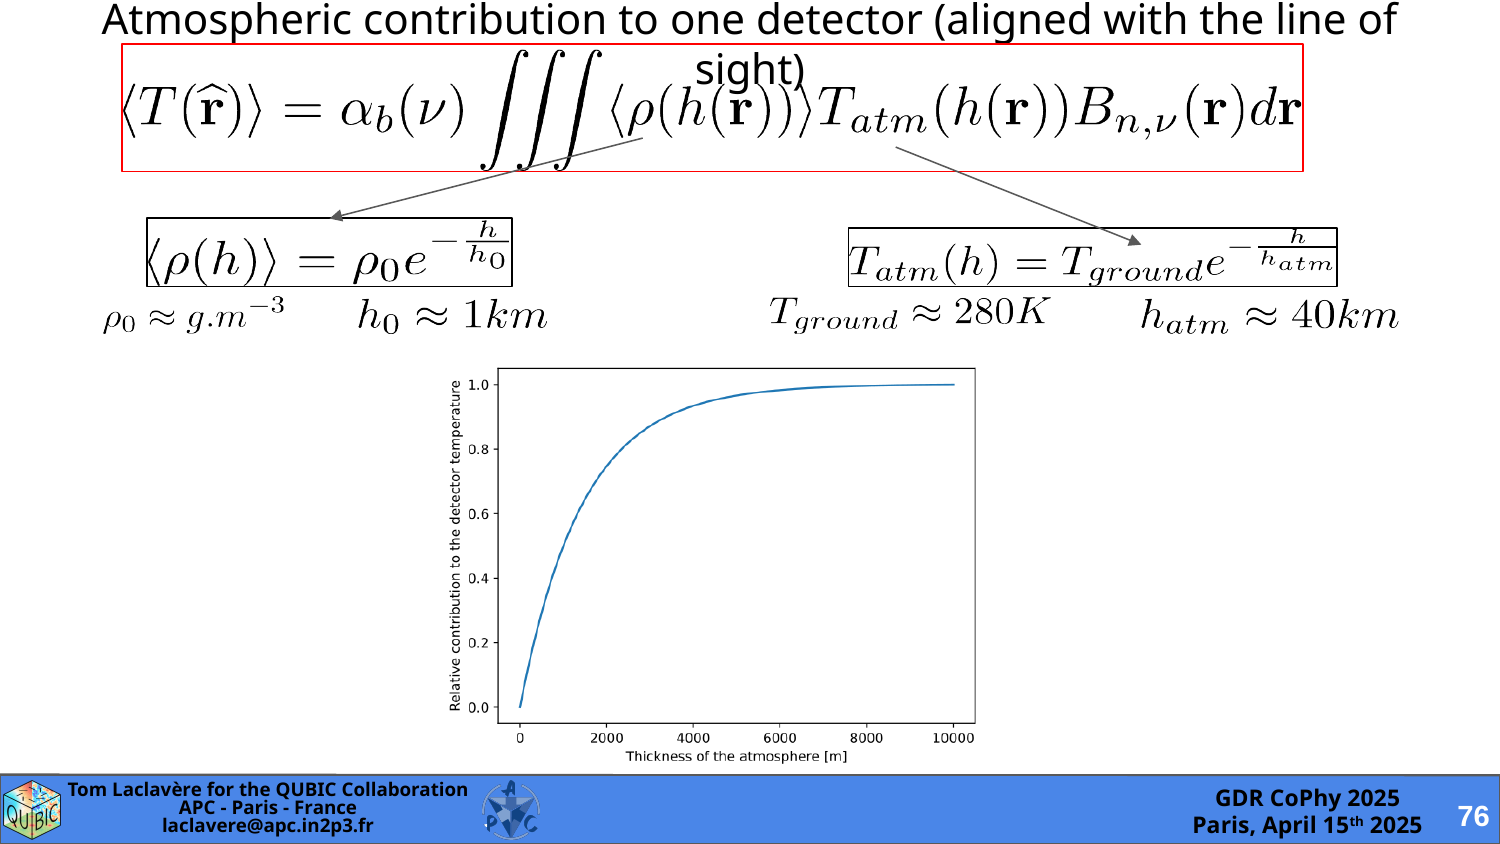

# Atmospheric contribution to one detector (aligned with the line of sight)